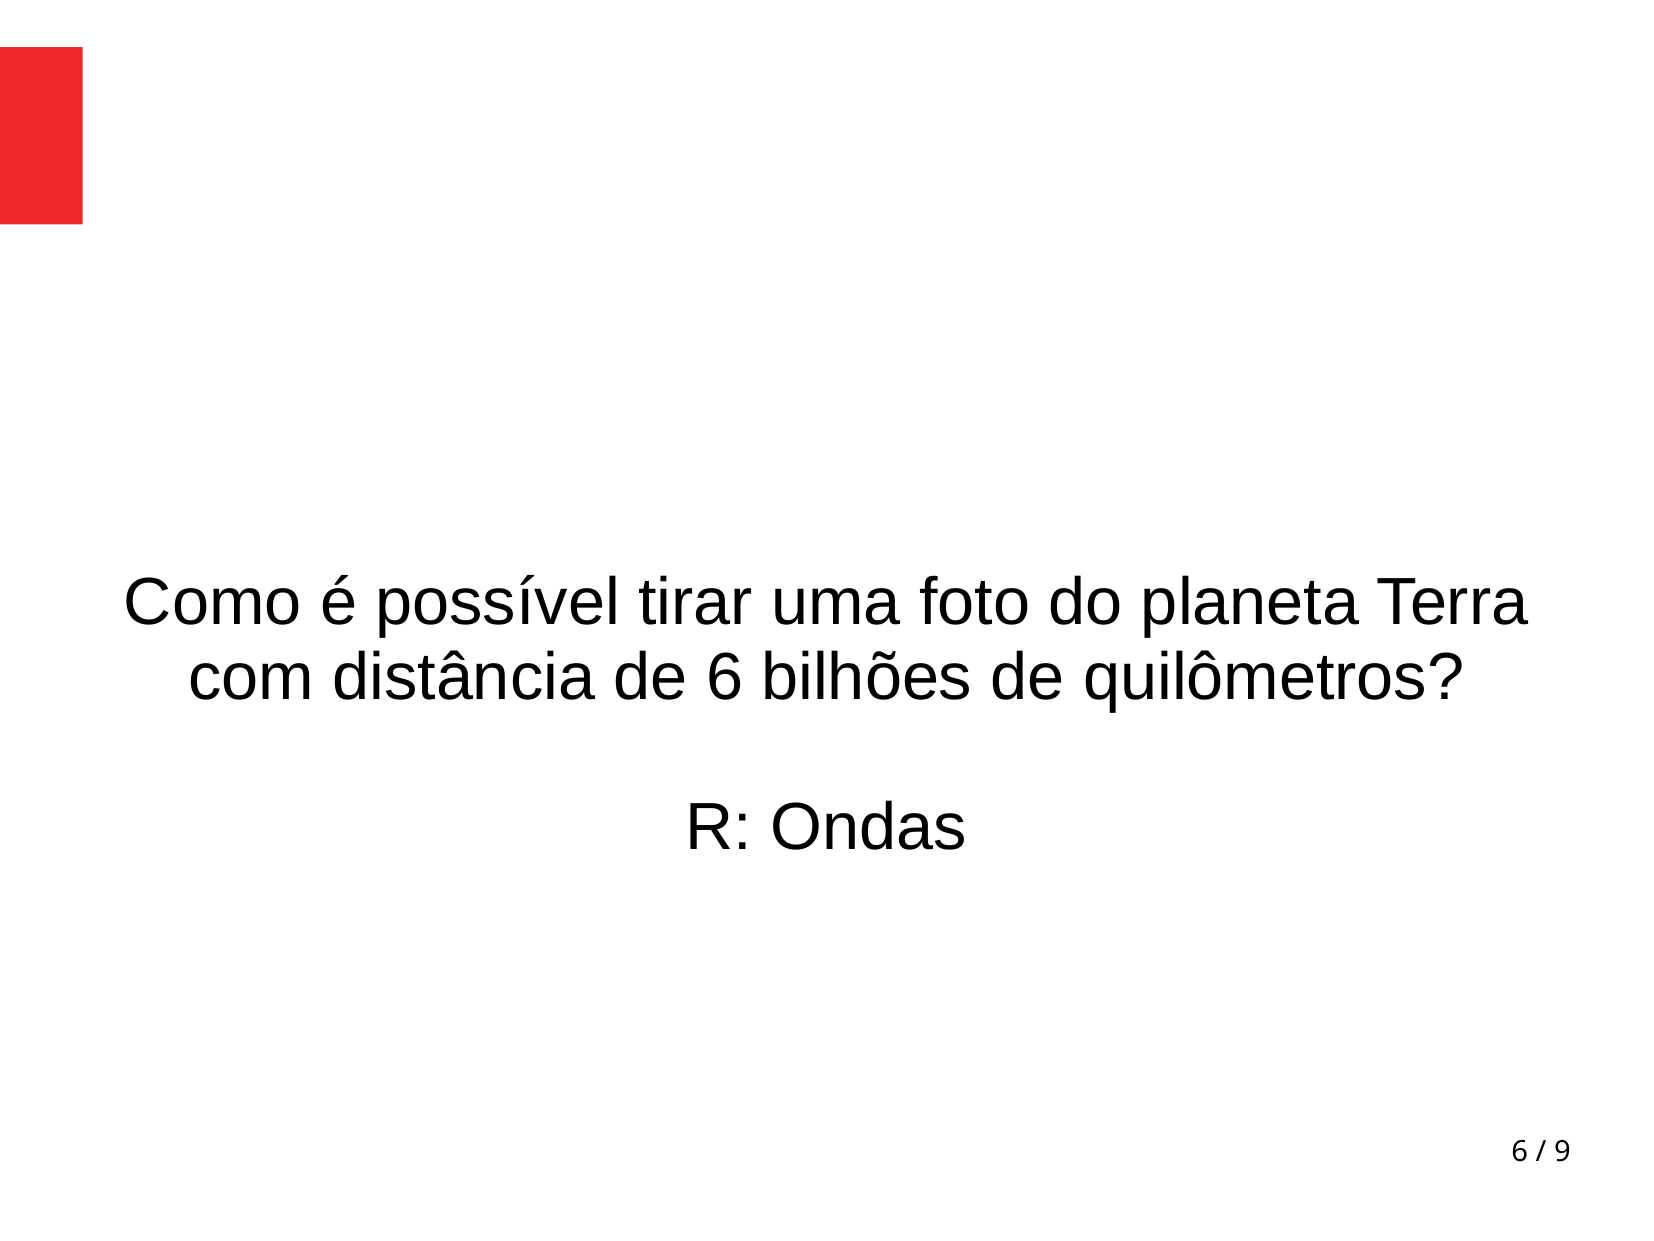

#
Como é possível tirar uma foto do planeta Terra com distância de 6 bilhões de quilômetros?
R: Ondas
6